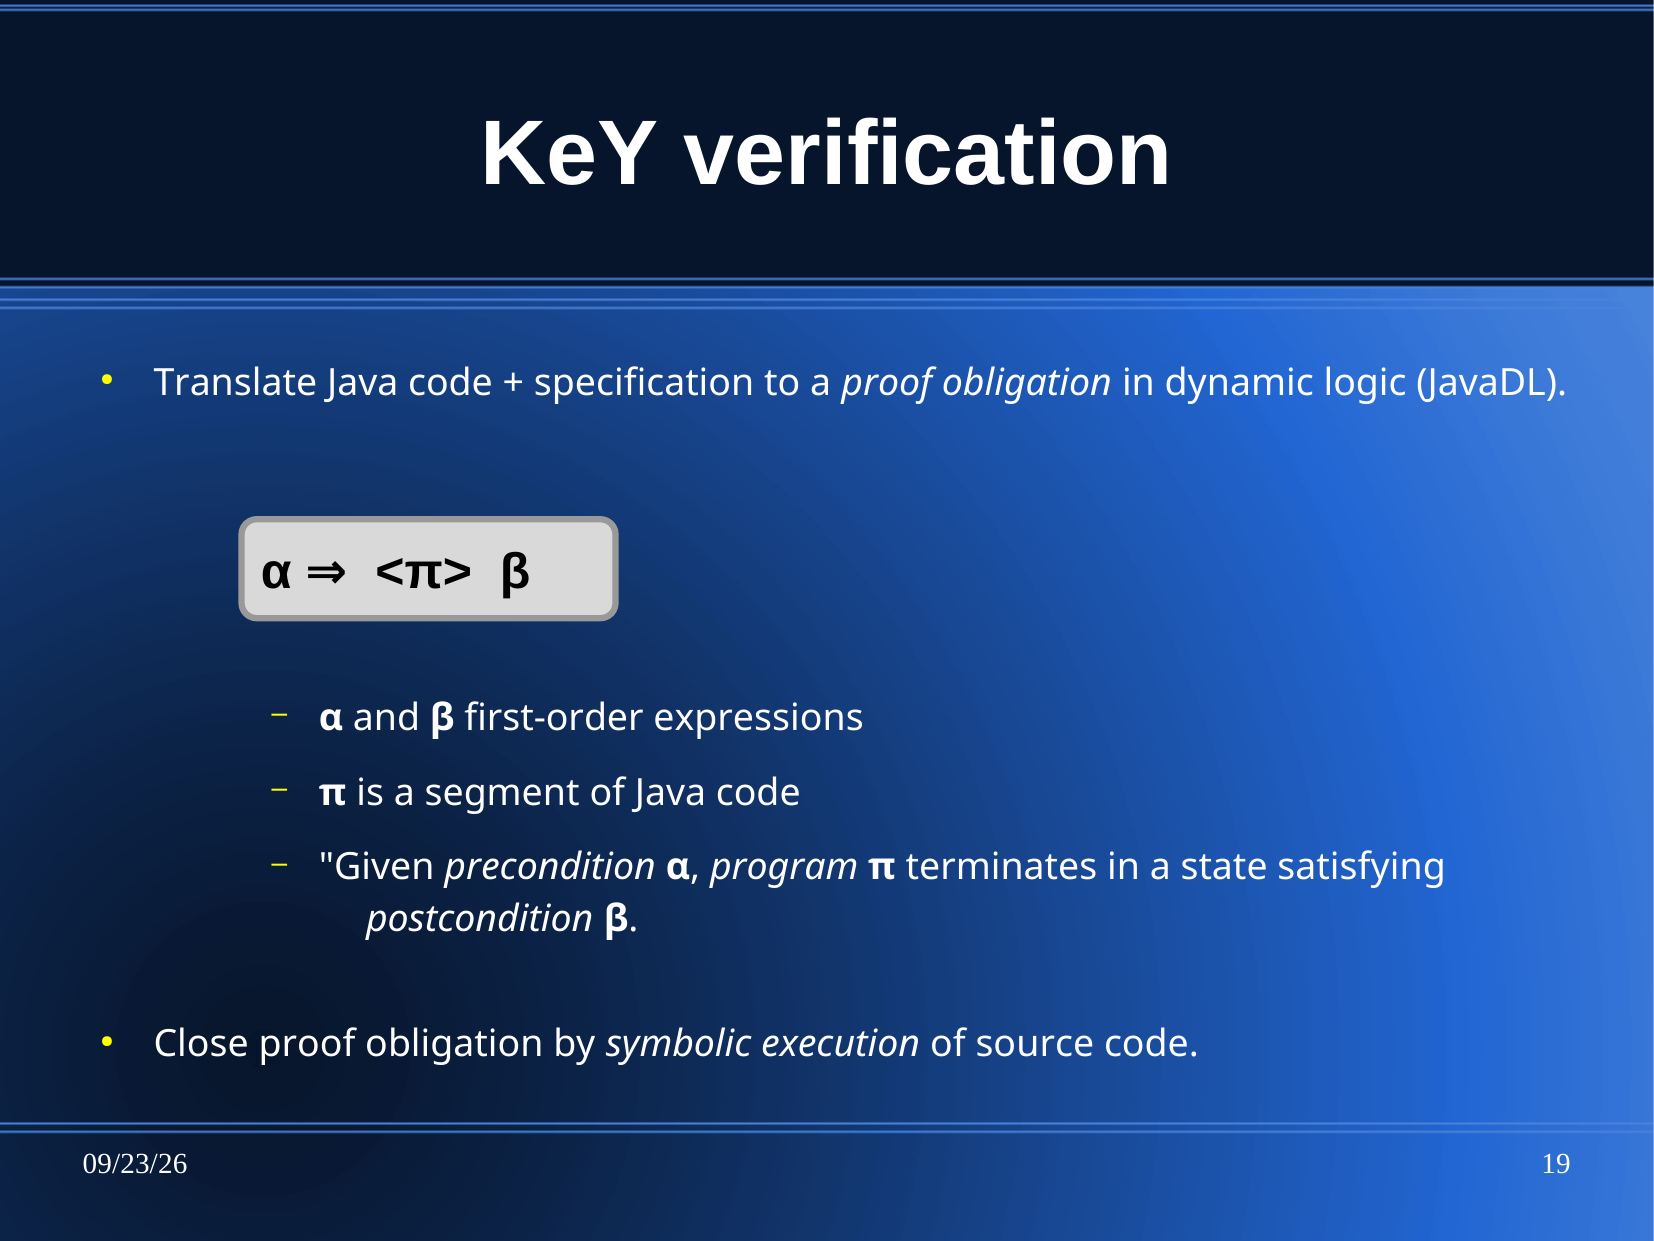

# KeY verification
Translate Java code + specification to a proof obligation in dynamic logic (JavaDL).
α and β first-order expressions
π is a segment of Java code
"Given precondition α, program π terminates in a state satisfying postcondition β.
Close proof obligation by symbolic execution of source code.
α ⇒ <π> β
19